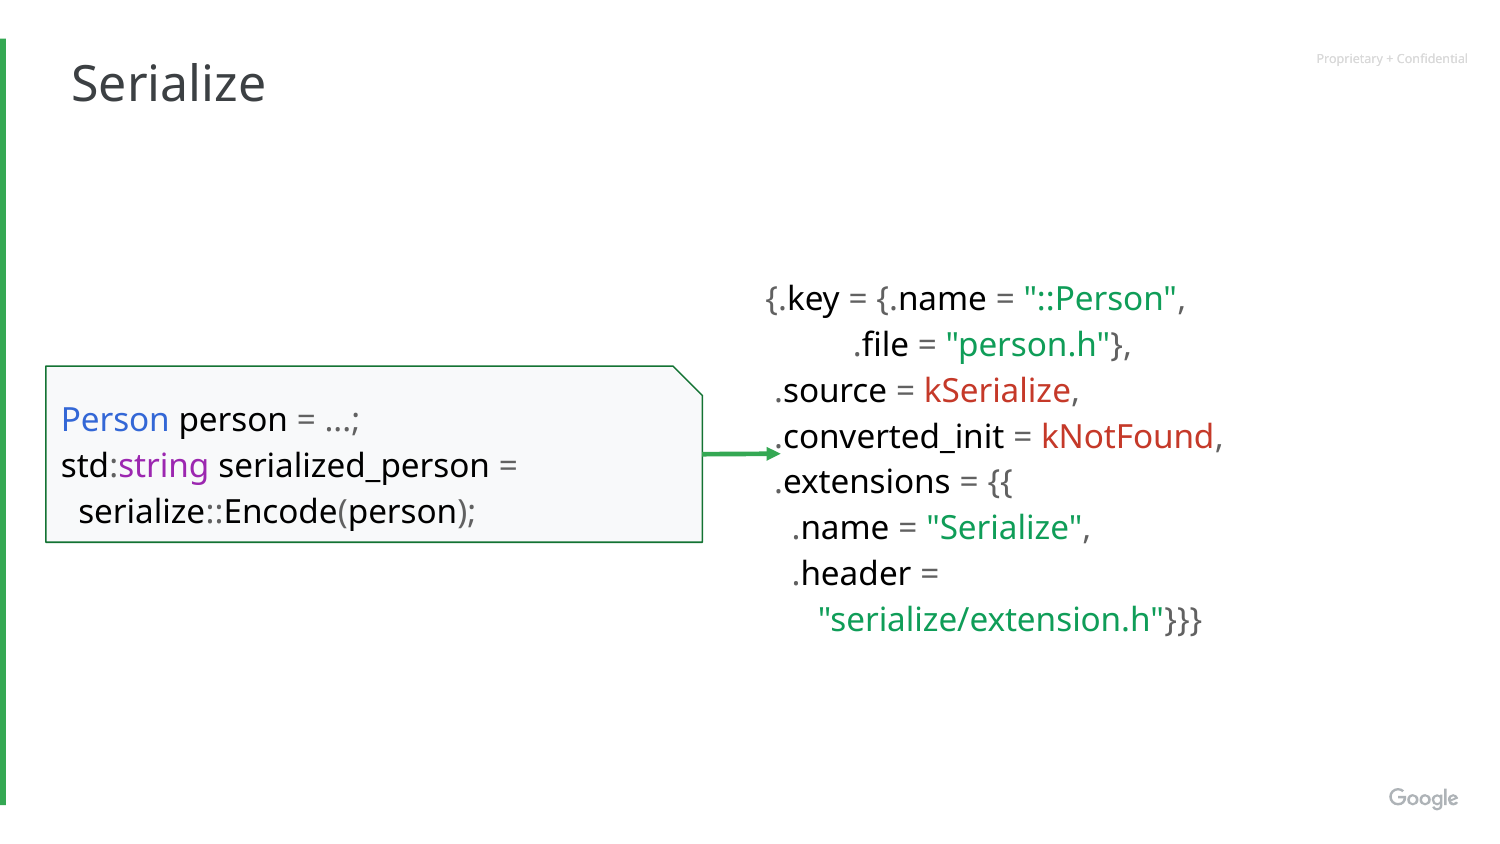

# Serialize
{.key = {.name = "::Person",
 .file = "person.h"},
 .source = kSerialize,
 .converted_init = kNotFound,
 .extensions = {{
 .name = "Serialize",
 .header =
 "serialize/extension.h"}}}
Person person = ...;
std:string serialized_person =
 serialize::Encode(person);